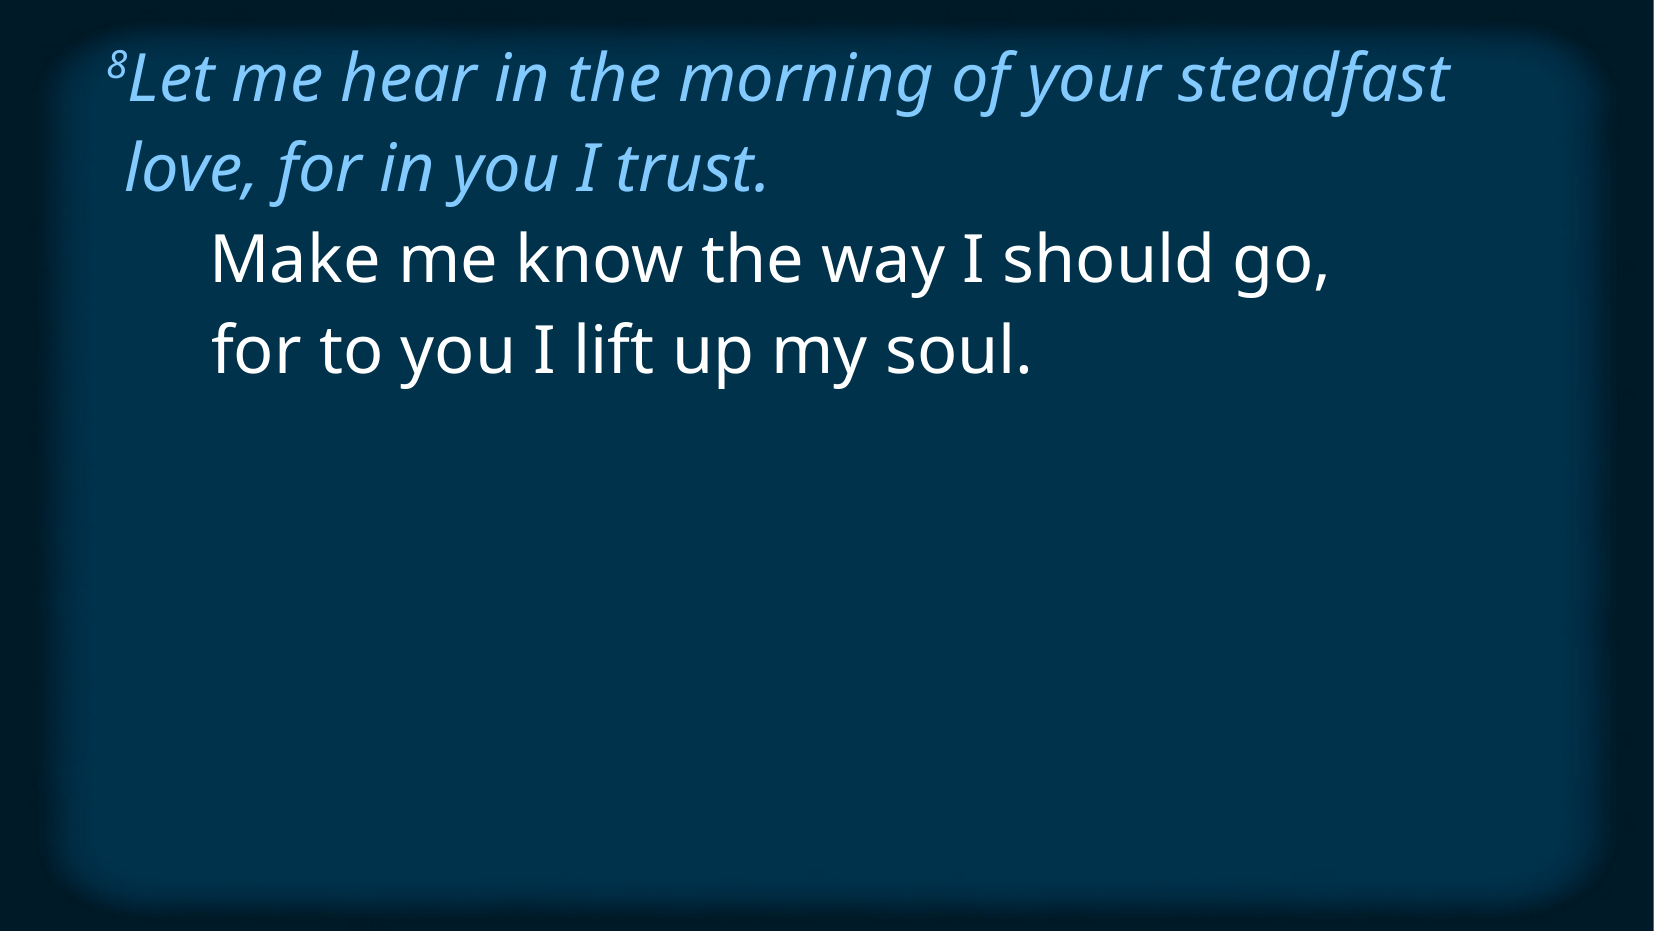

8Let me hear in the morning of your steadfast
love, for in you I trust.
 Make me know the way I should go,
 for to you I lift up my soul.